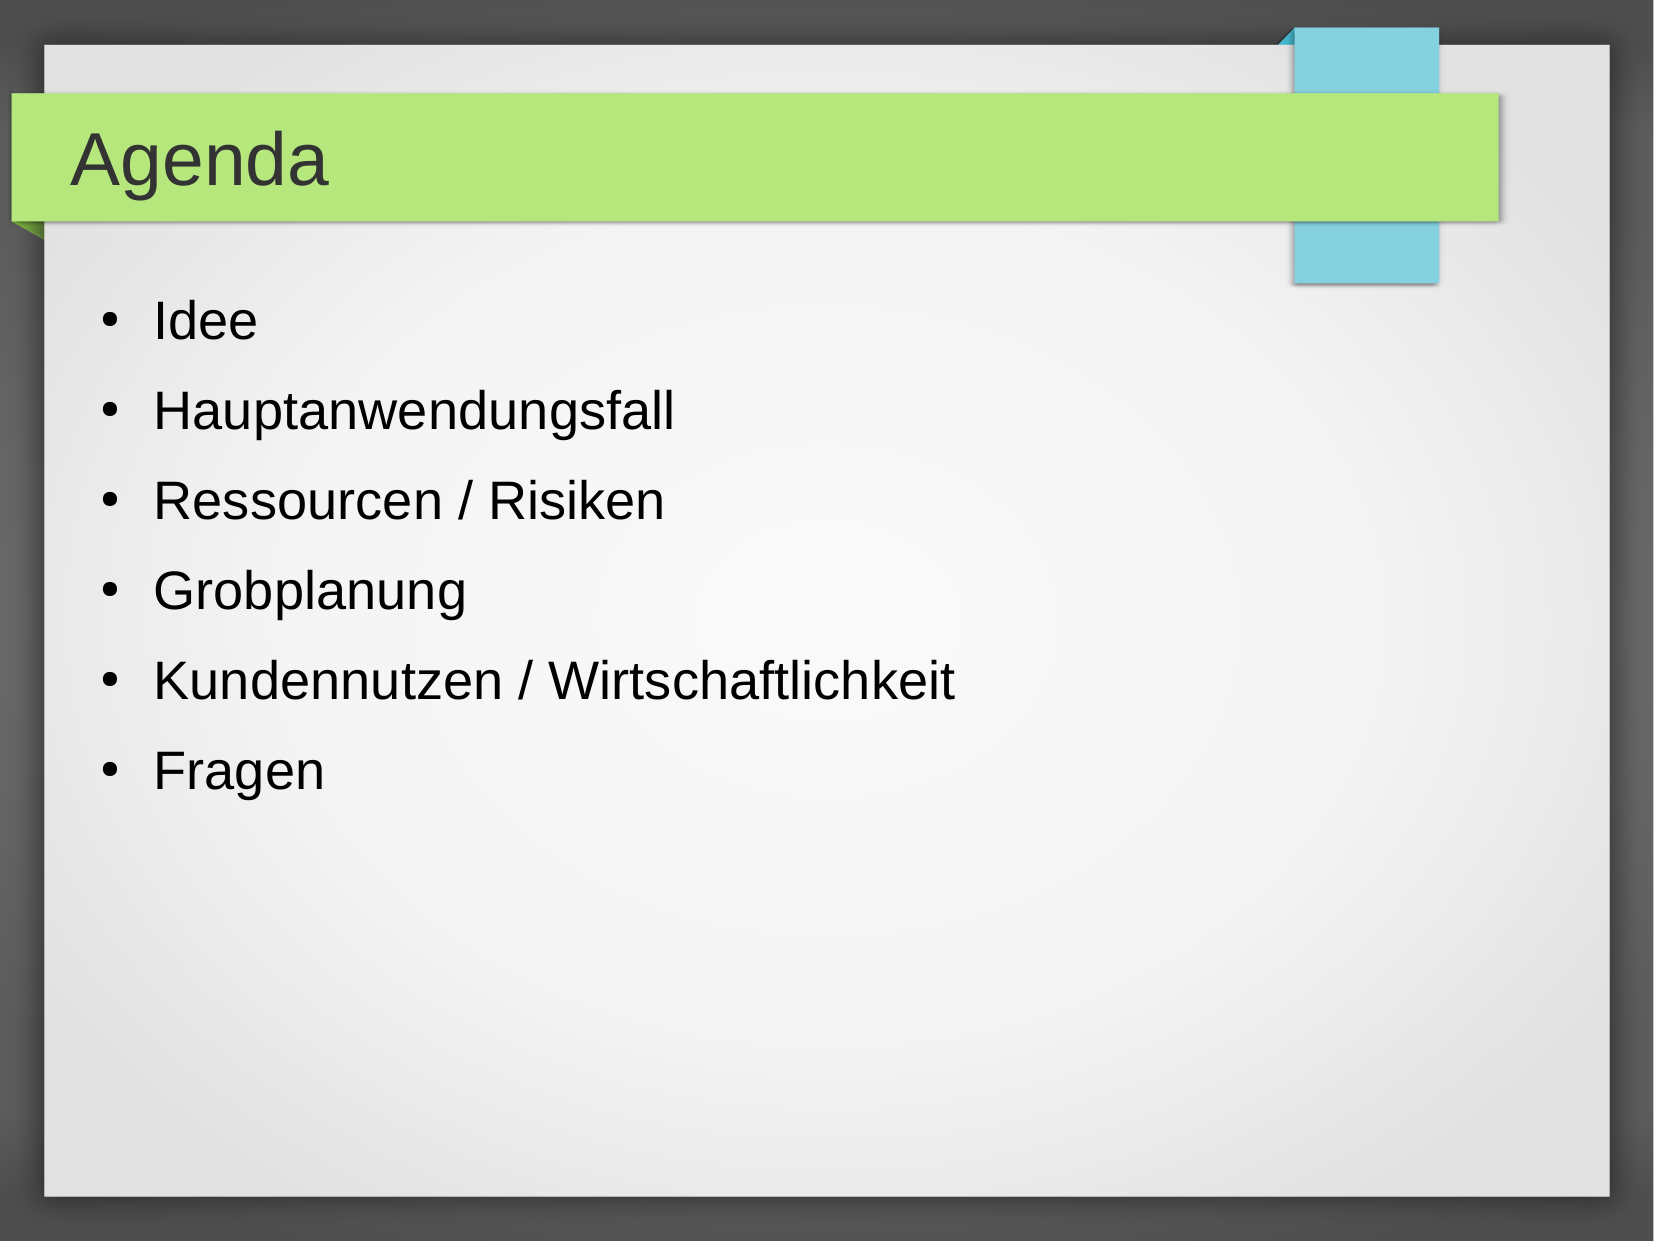

# Agenda
Idee
Hauptanwendungsfall
Ressourcen / Risiken
Grobplanung
Kundennutzen / Wirtschaftlichkeit
Fragen